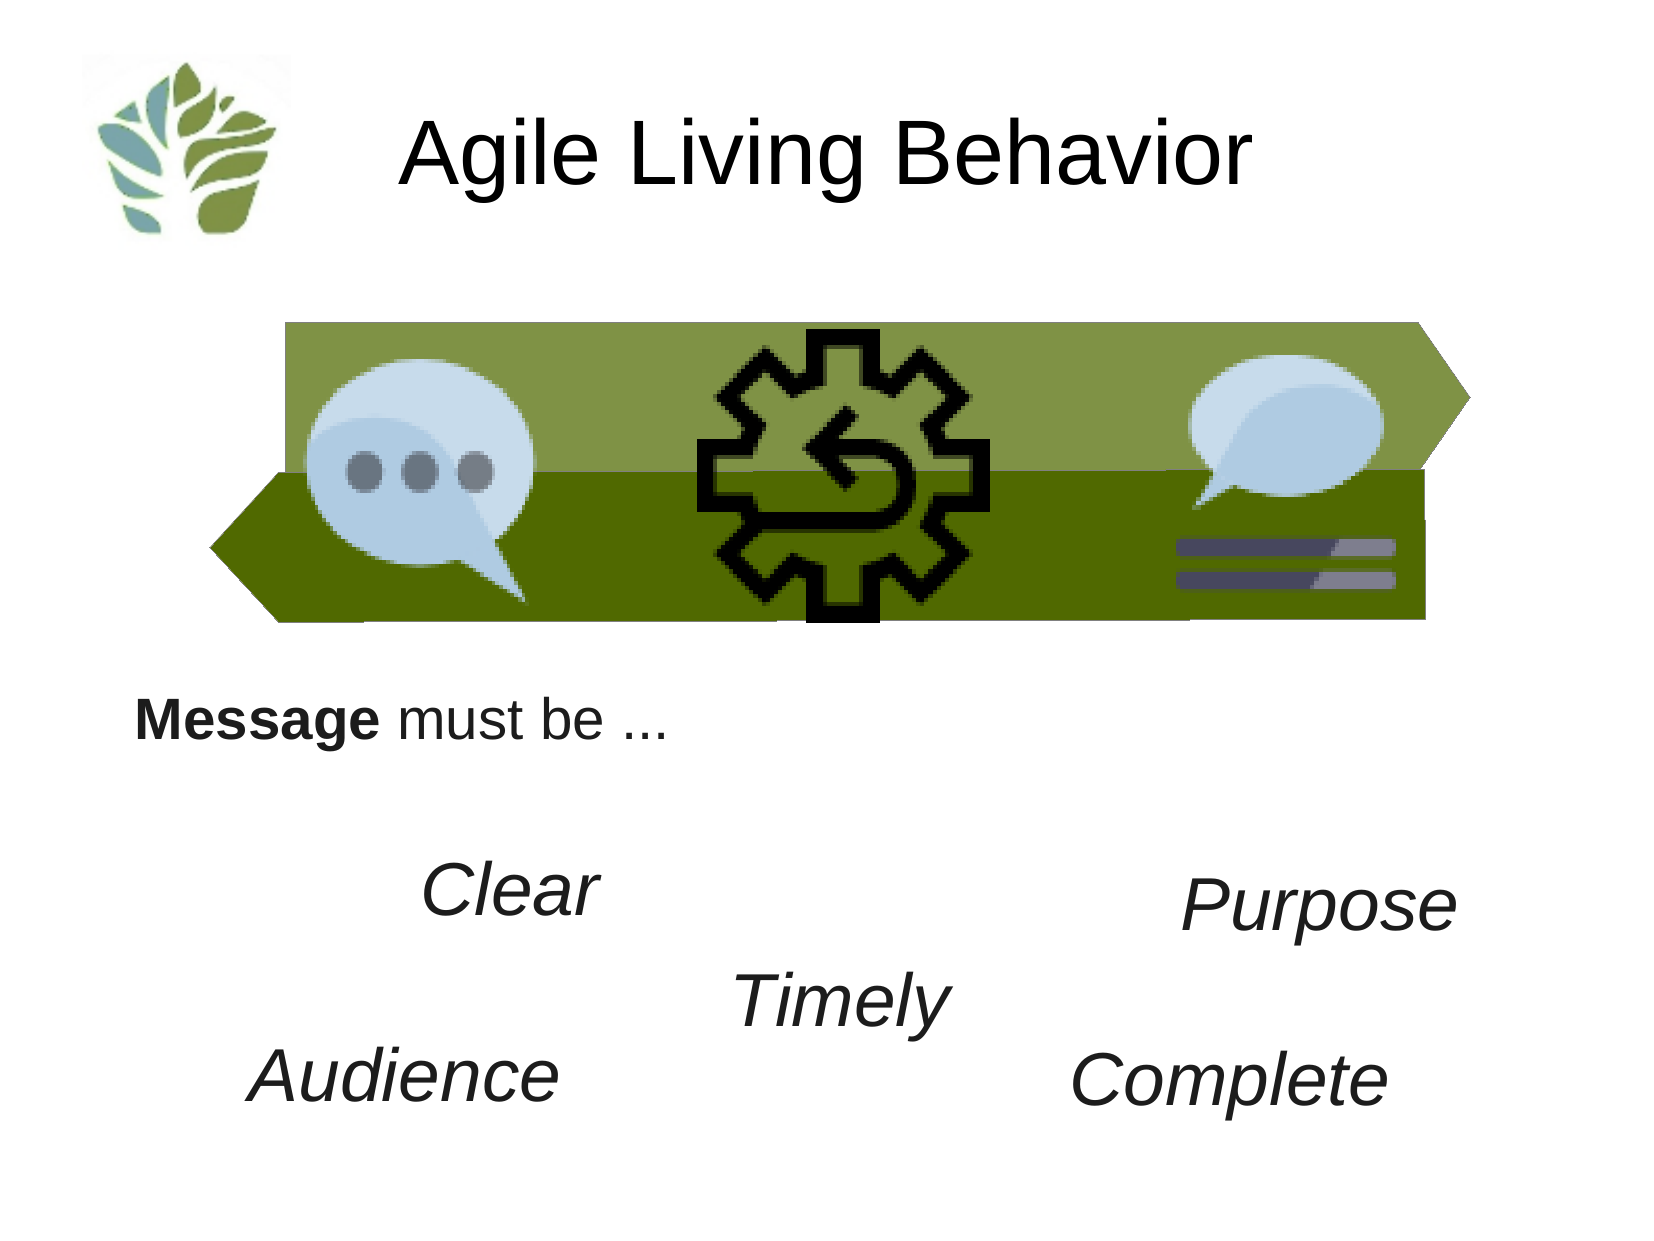

# Agile Living Behavior
Message must be ...
Clear
Purpose
Timely
Audience
Complete